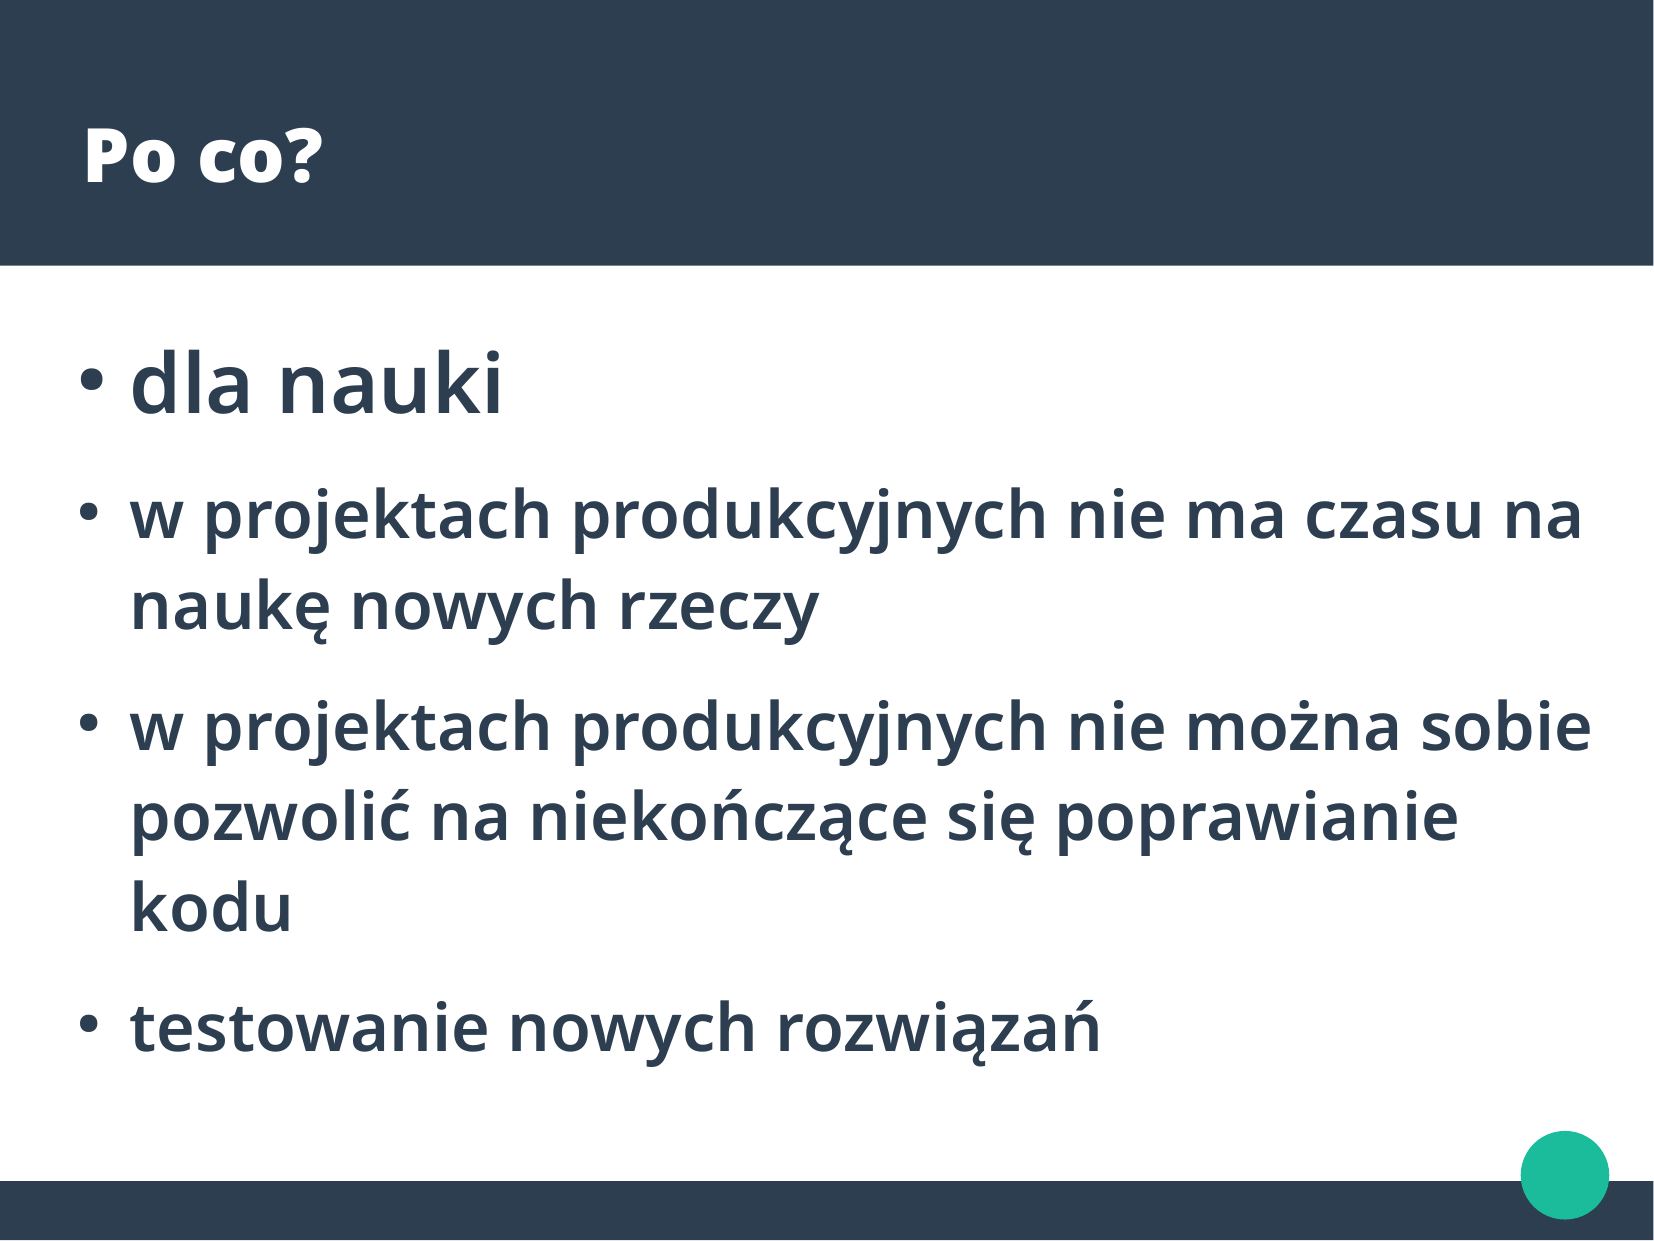

# Po co?
dla nauki
w projektach produkcyjnych nie ma czasu na naukę nowych rzeczy
w projektach produkcyjnych nie można sobie pozwolić na niekończące się poprawianie kodu
testowanie nowych rozwiązań